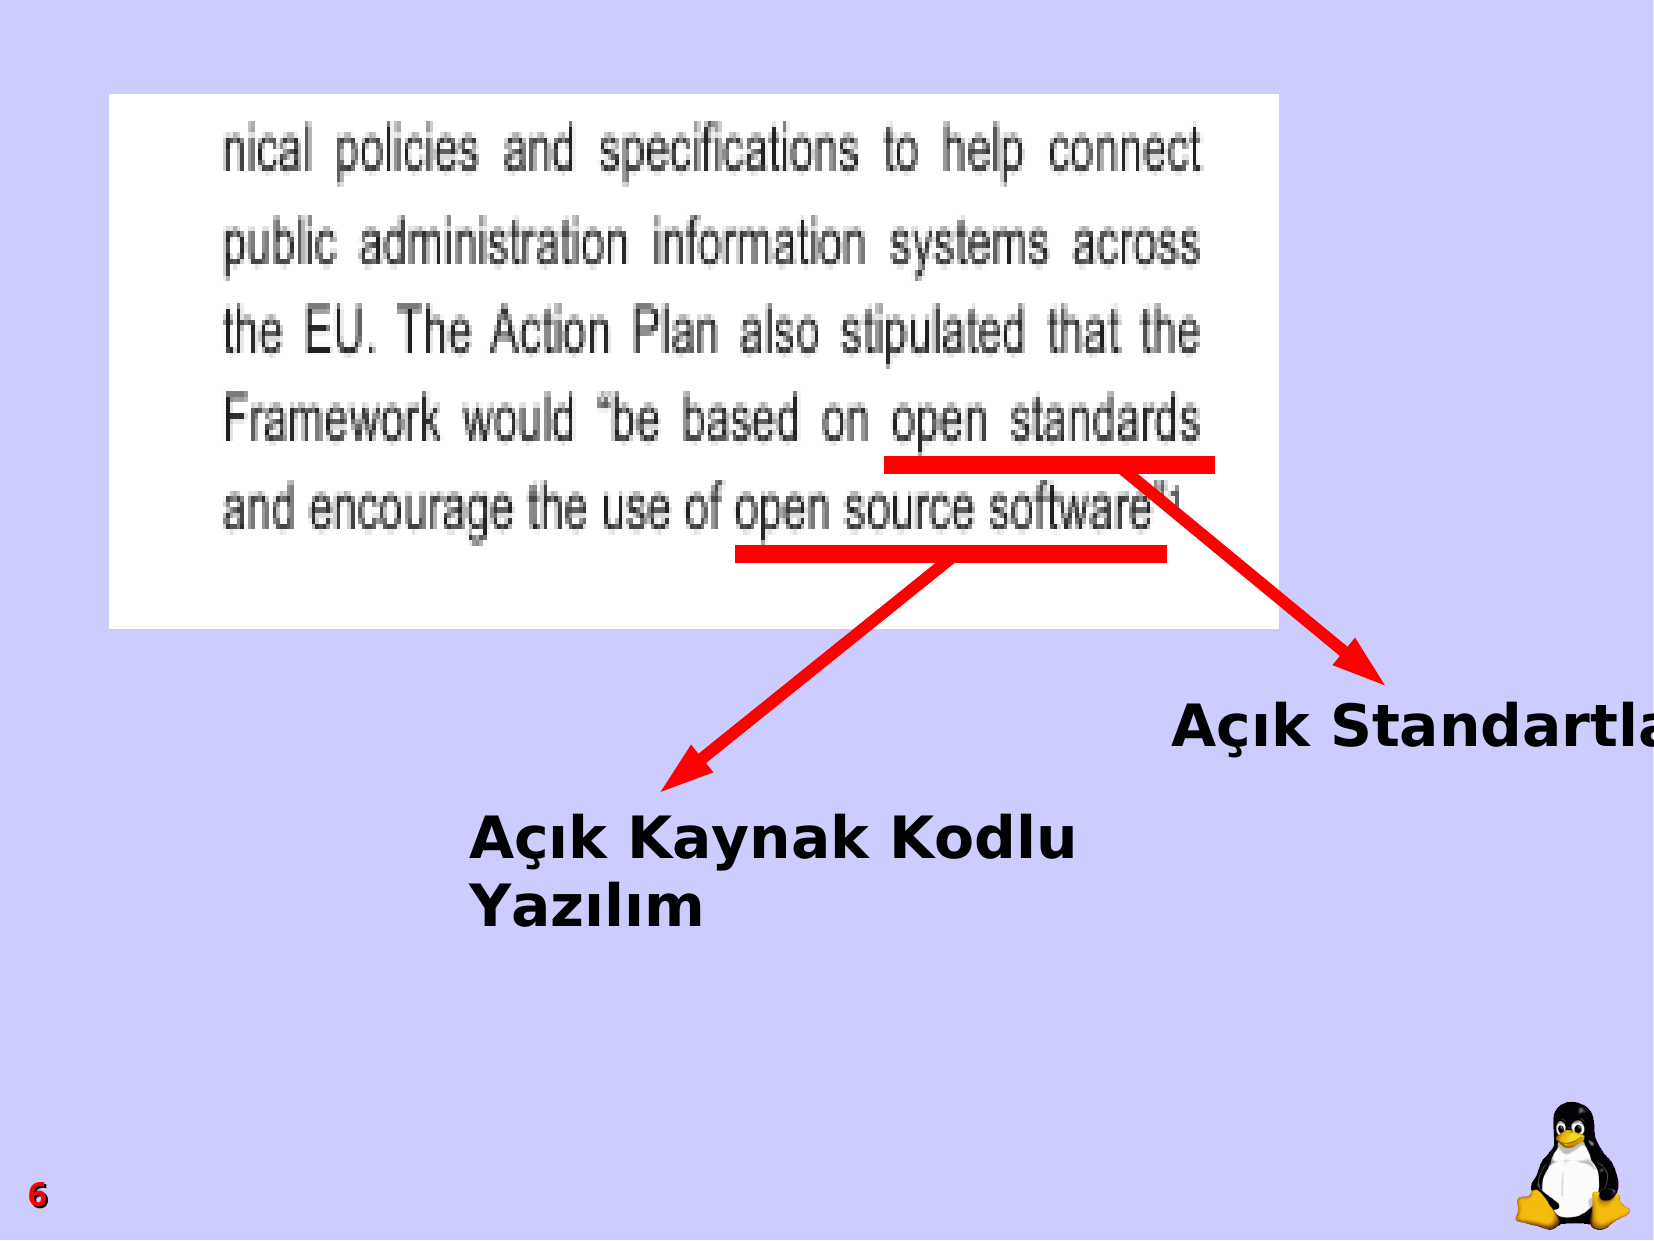

#
Açık Standartlar
Açık Kaynak Kodlu
Yazılım